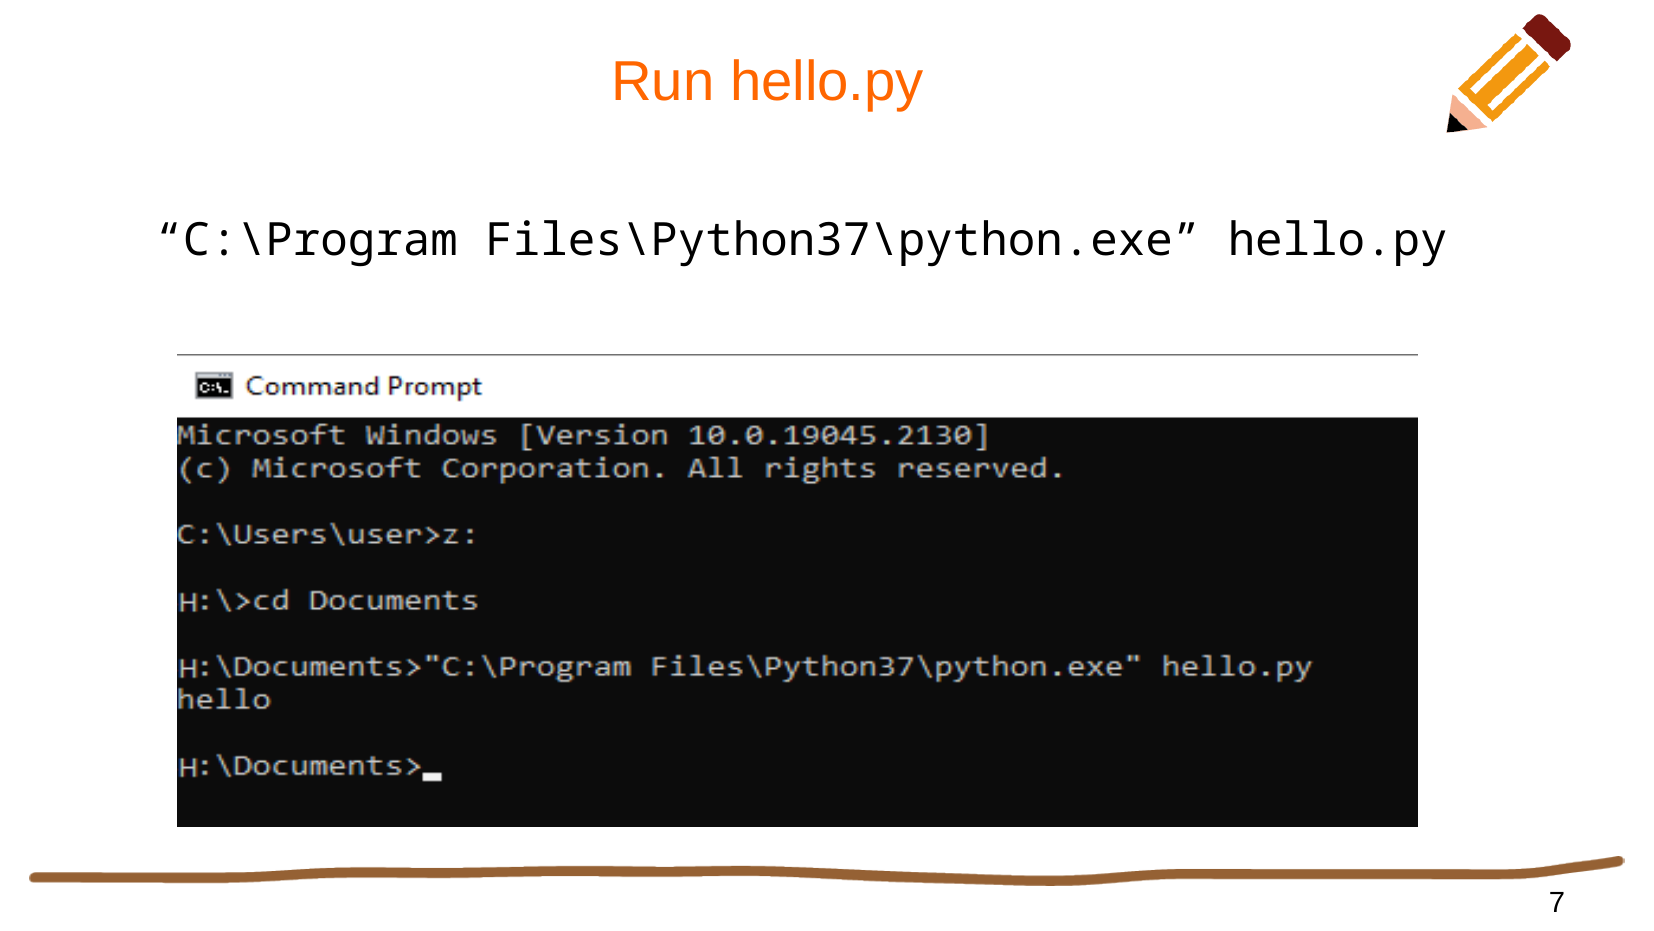

# Run hello.py
 “C:\Program Files\Python37\python.exe” hello.py
7